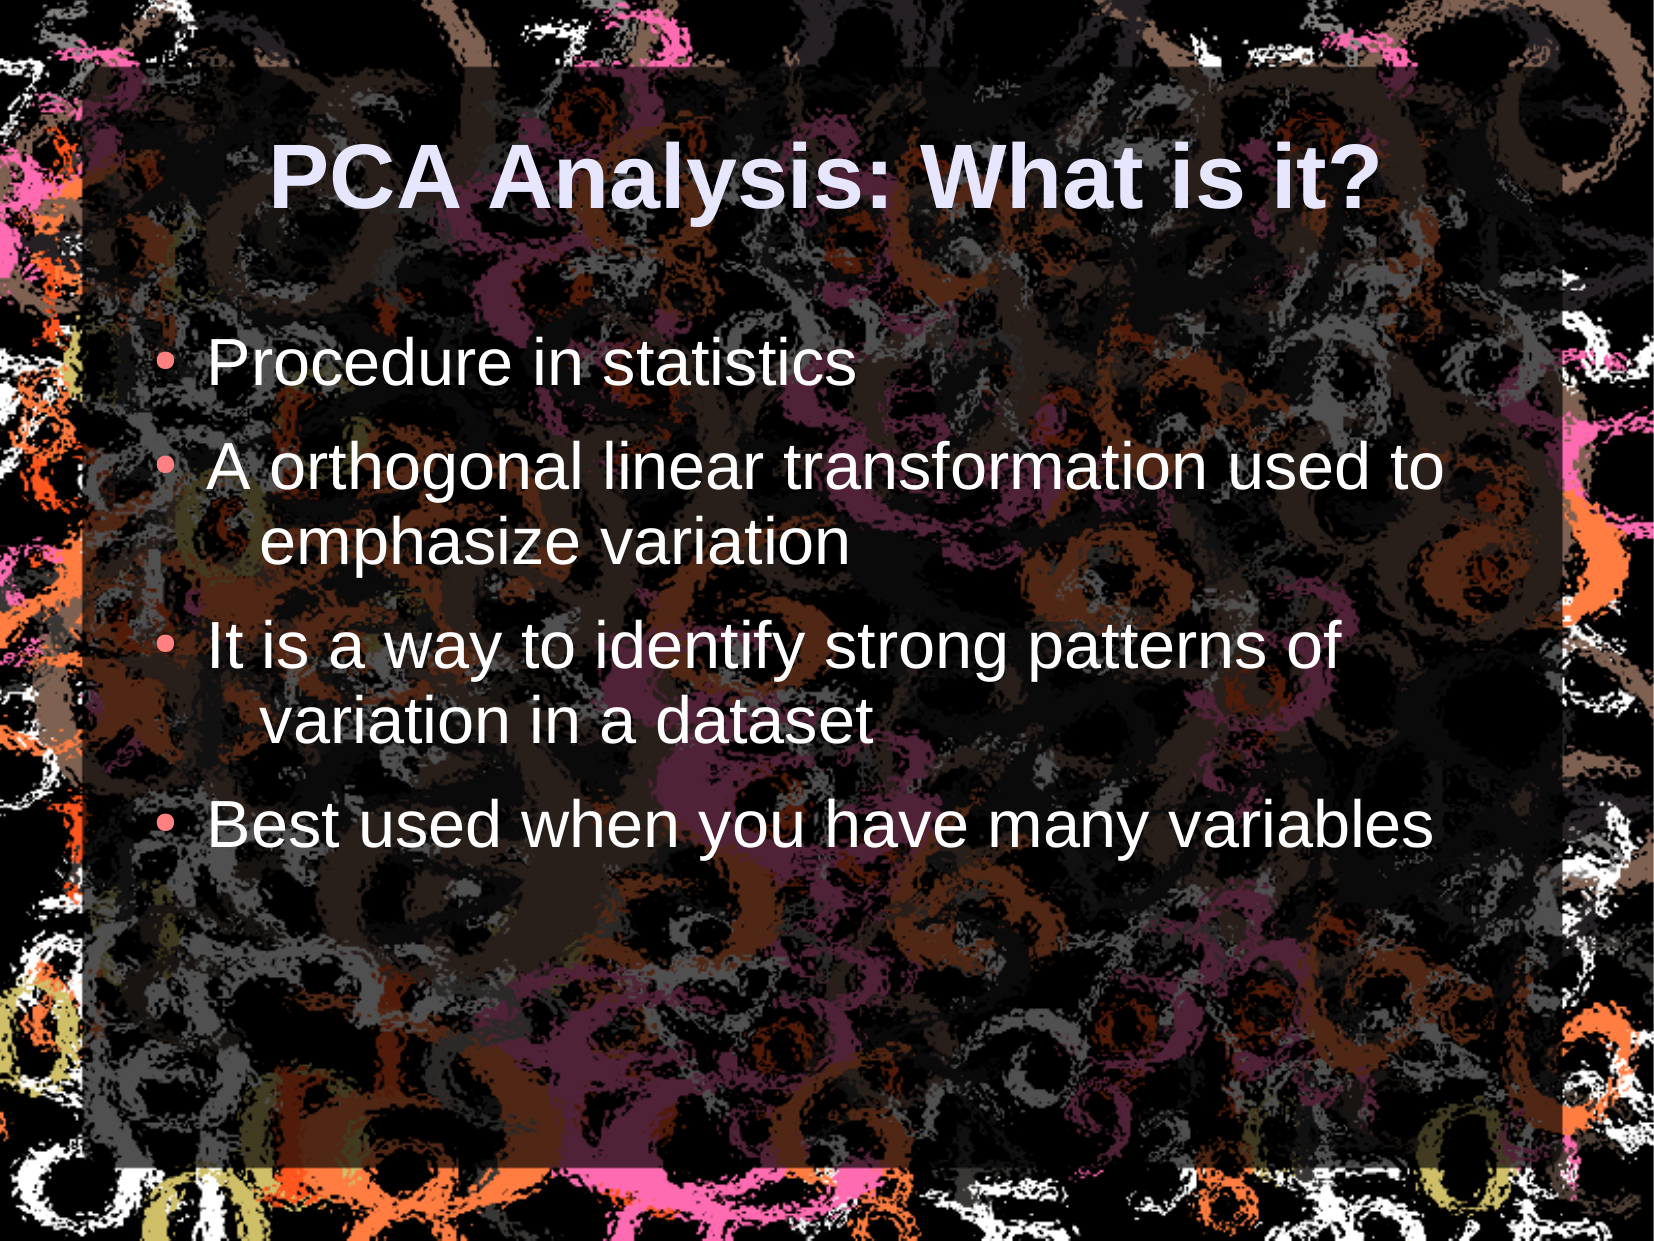

# PCA Analysis: What is it?
Procedure in statistics
A orthogonal linear transformation used to emphasize variation
It is a way to identify strong patterns of variation in a dataset
Best used when you have many variables